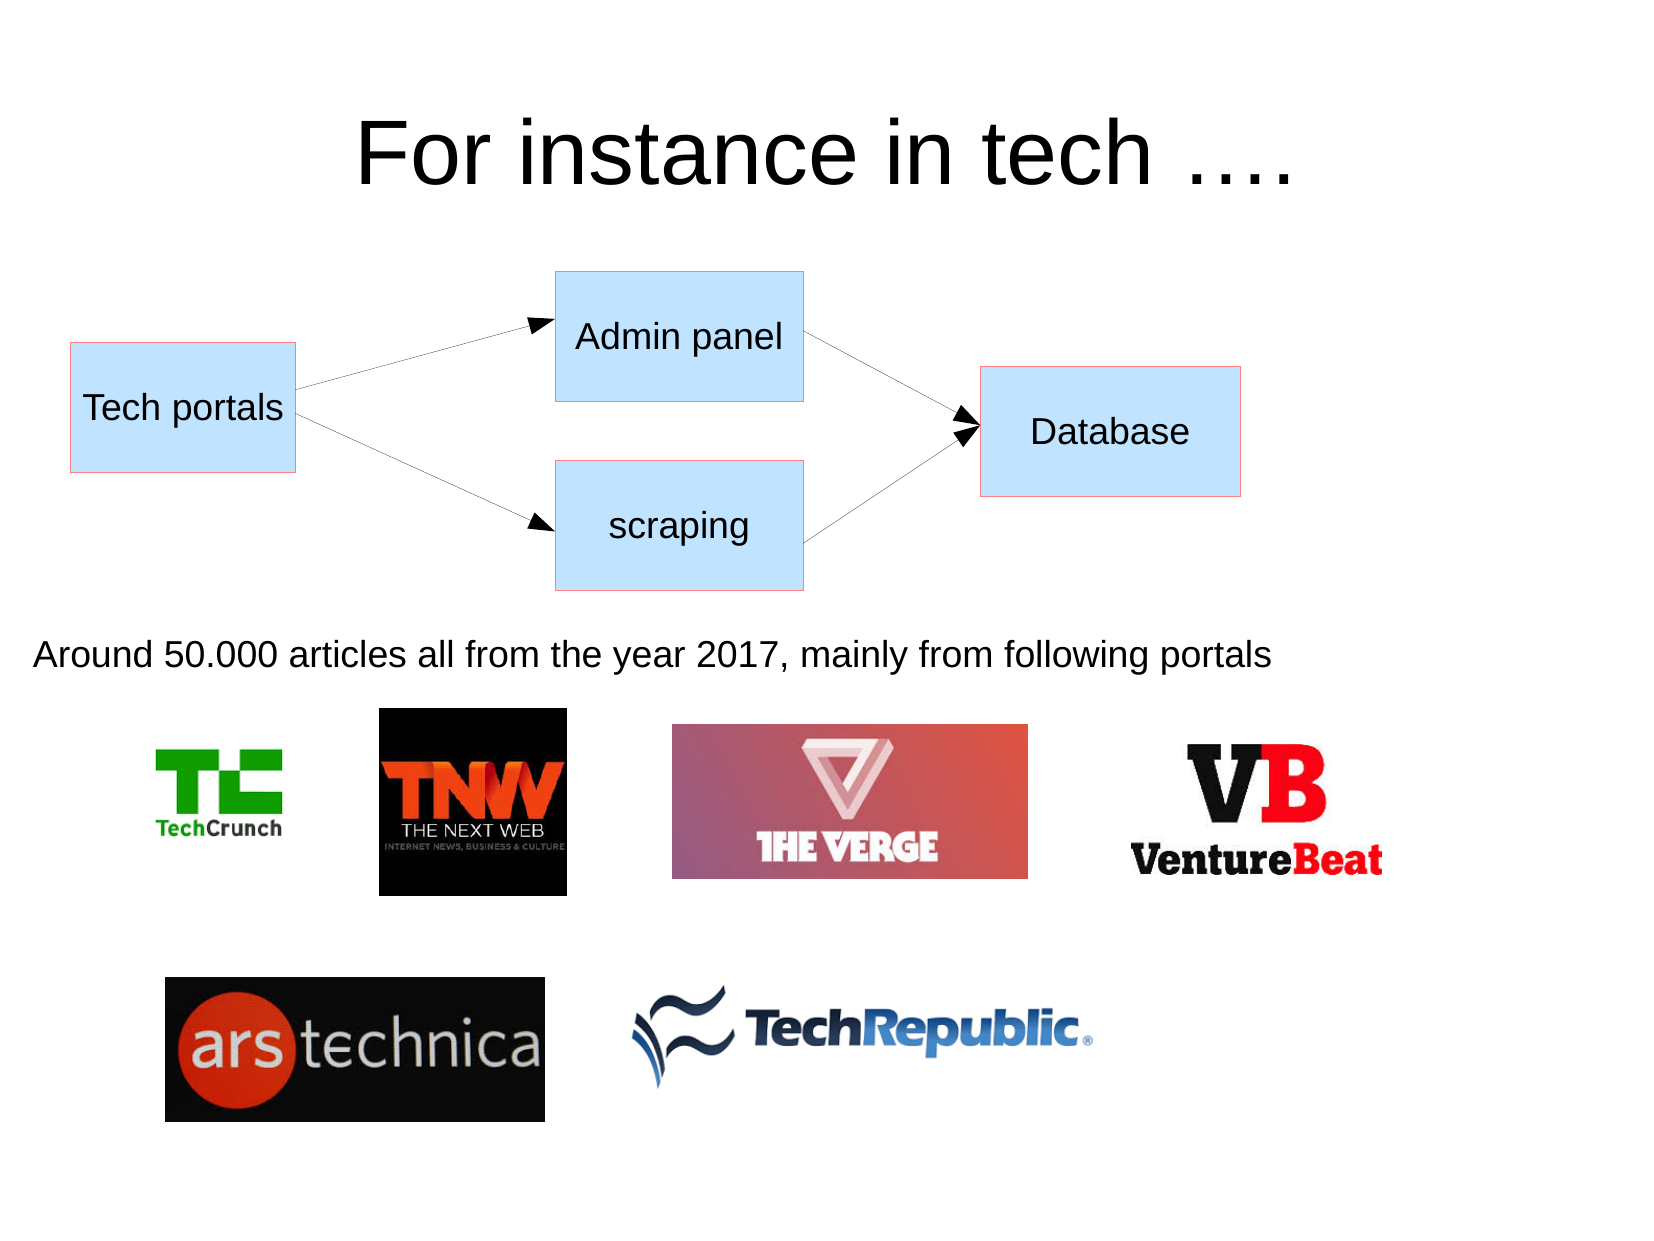

# For instance in tech ….
Admin panel
Tech portals
Database
scraping
 Around 50.000 articles all from the year 2017, mainly from following portals